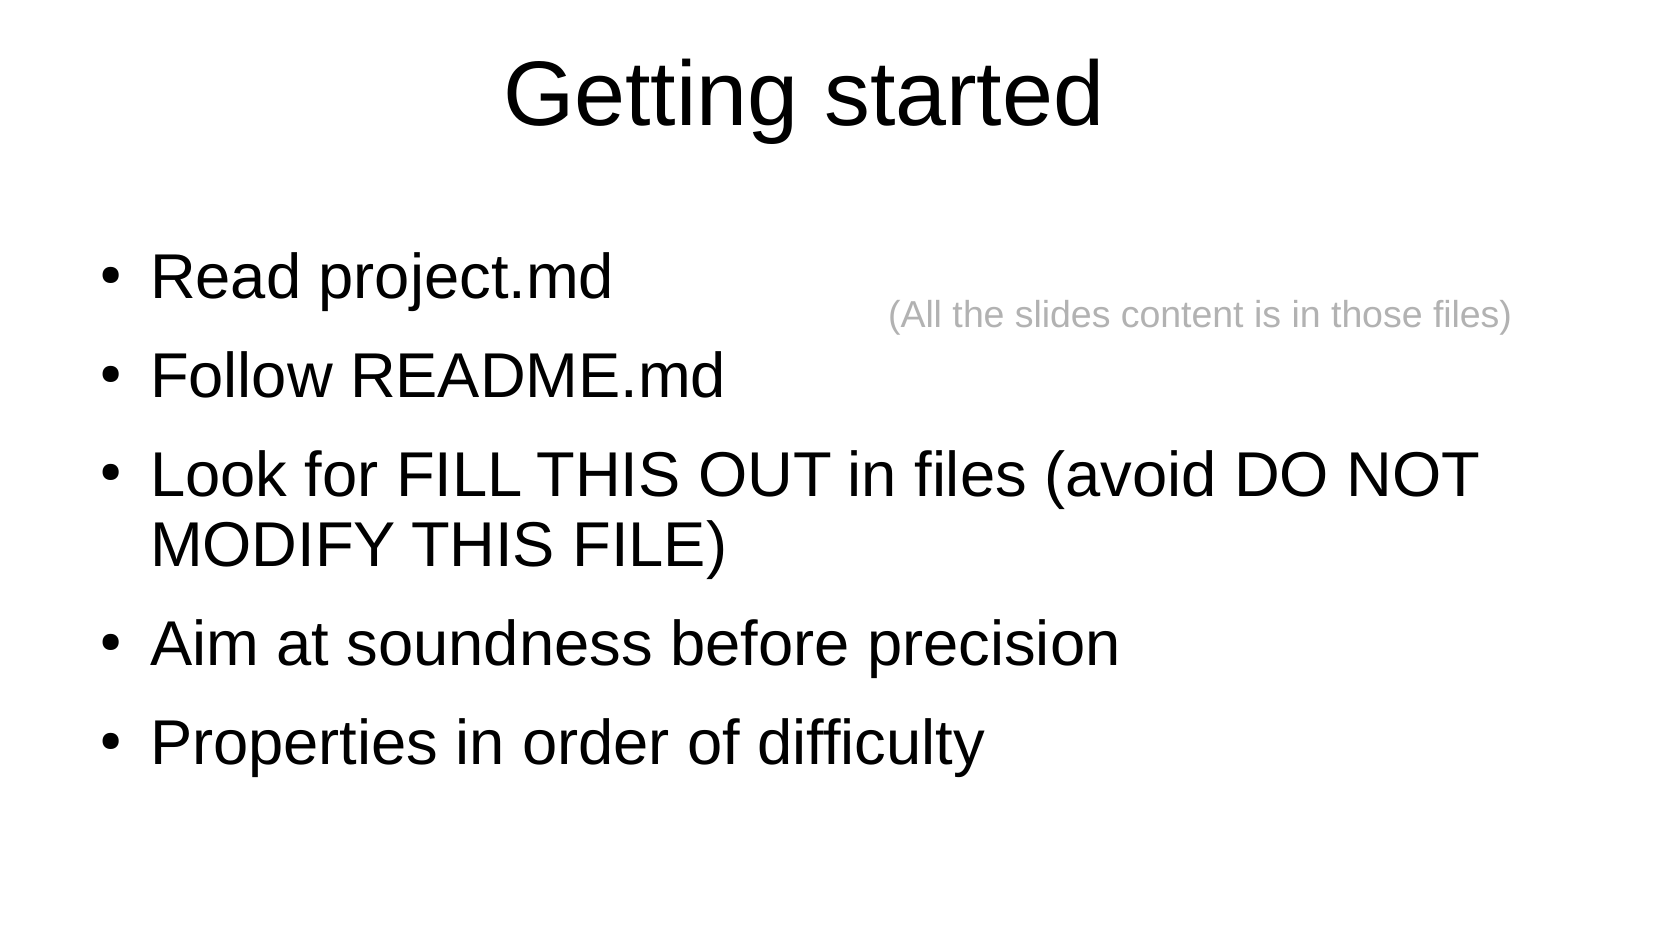

Getting started
# Read project.md
Follow README.md
Look for FILL THIS OUT in files (avoid DO NOT MODIFY THIS FILE)
Aim at soundness before precision
Properties in order of difficulty
(All the slides content is in those files)